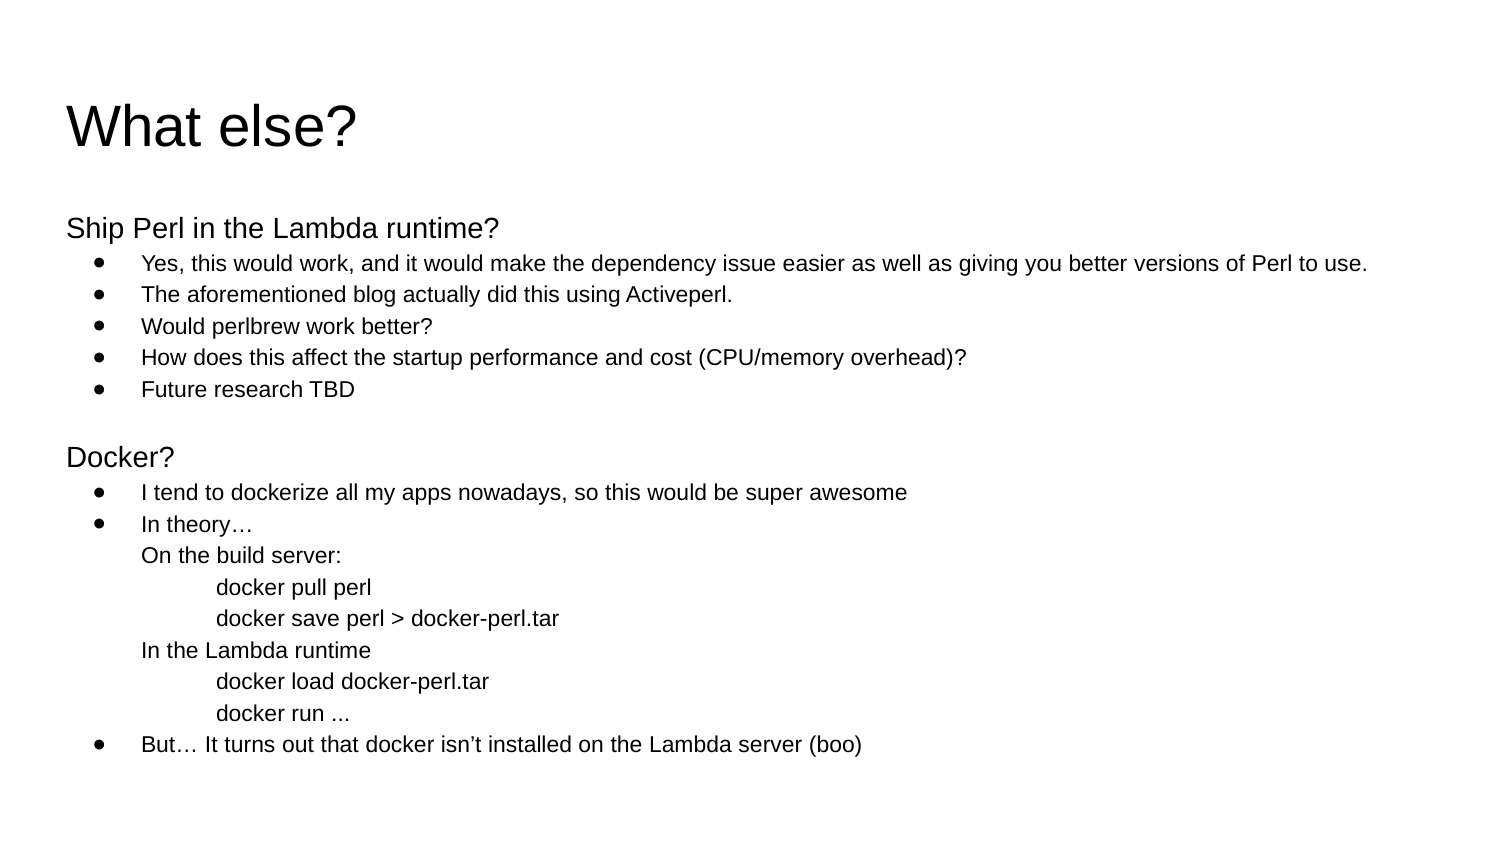

# What else?
Ship Perl in the Lambda runtime?
Yes, this would work, and it would make the dependency issue easier as well as giving you better versions of Perl to use.
The aforementioned blog actually did this using Activeperl.
Would perlbrew work better?
How does this affect the startup performance and cost (CPU/memory overhead)?
Future research TBD
Docker?
I tend to dockerize all my apps nowadays, so this would be super awesome
In theory…
On the build server:
docker pull perl
docker save perl > docker-perl.tar
In the Lambda runtime
docker load docker-perl.tar
docker run ...
But… It turns out that docker isn’t installed on the Lambda server (boo)